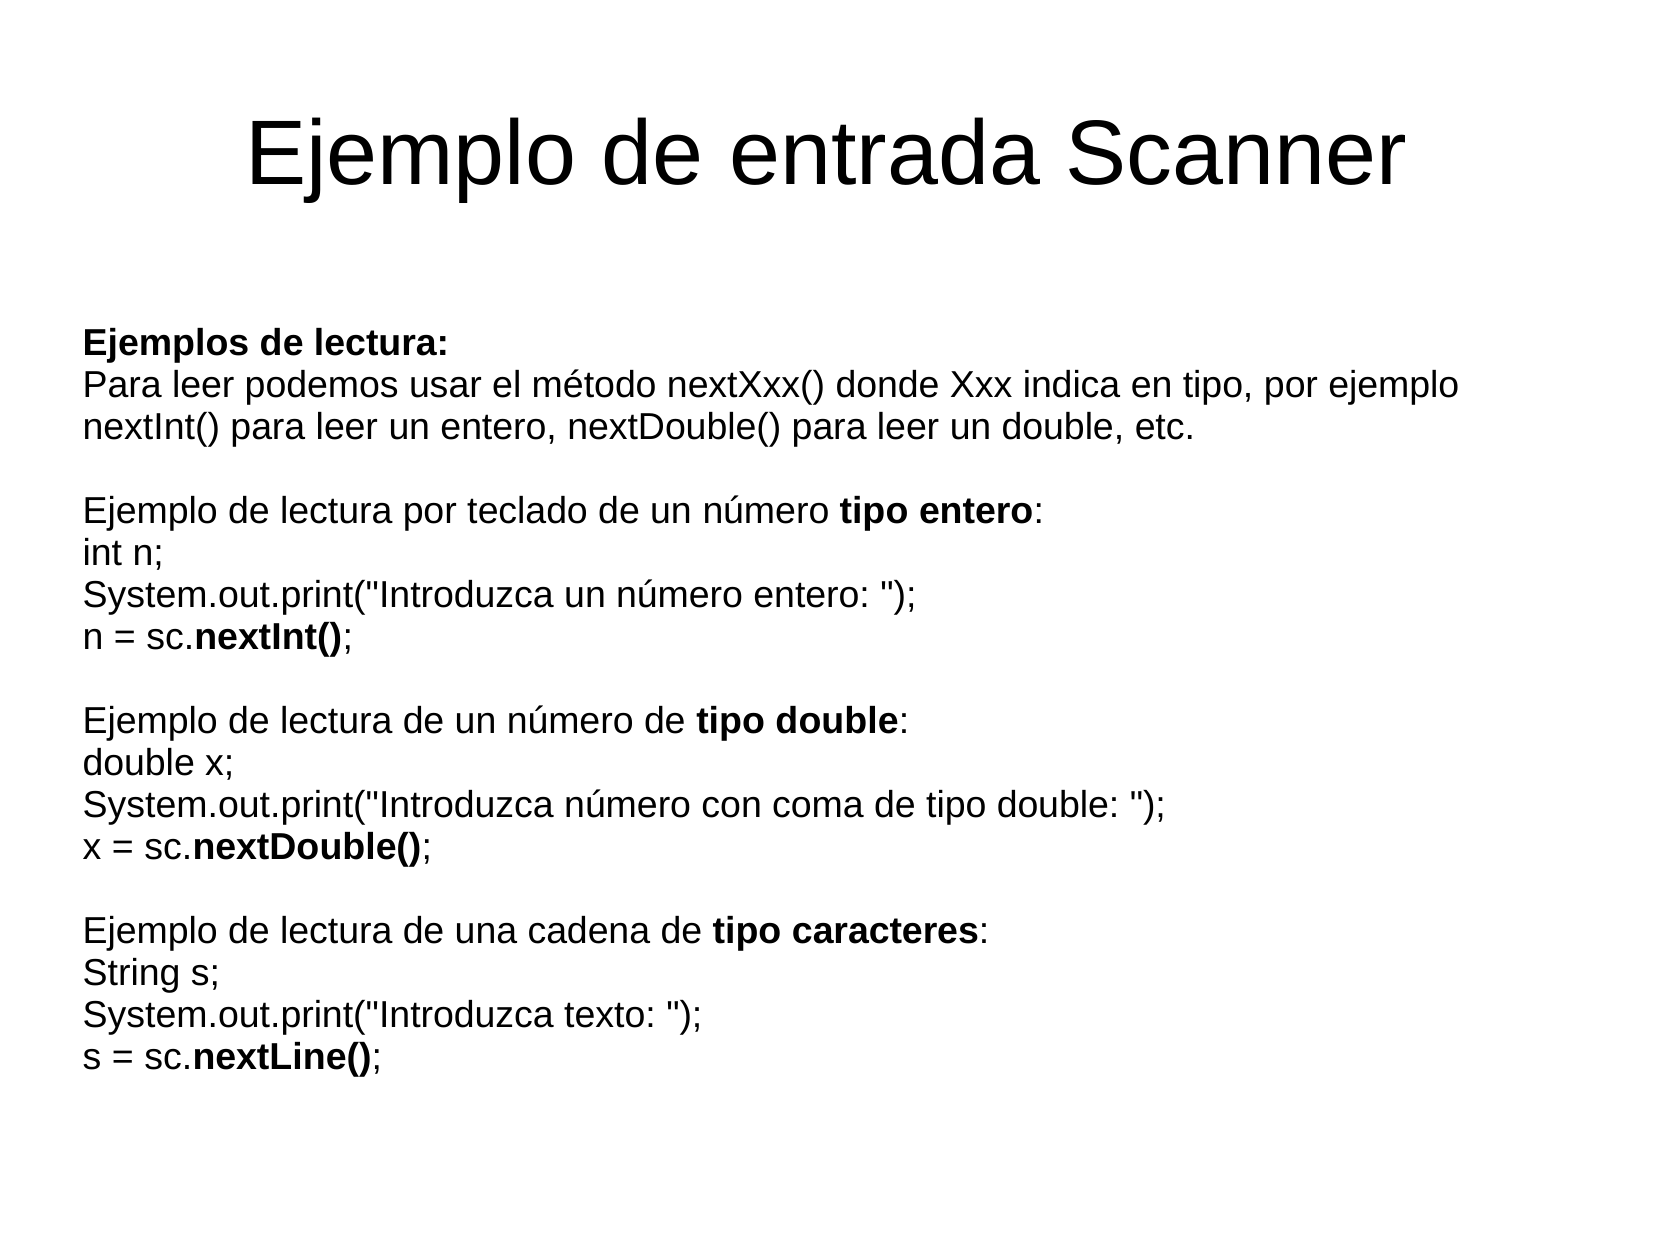

# Ejemplo de entrada Scanner
Ejemplos de lectura:
Para leer podemos usar el método nextXxx() donde Xxx indica en tipo, por ejemplo nextInt() para leer un entero, nextDouble() para leer un double, etc.
Ejemplo de lectura por teclado de un número tipo entero:
int n;
System.out.print("Introduzca un número entero: ");
n = sc.nextInt();
Ejemplo de lectura de un número de tipo double:
double x;
System.out.print("Introduzca número con coma de tipo double: ");
x = sc.nextDouble();
Ejemplo de lectura de una cadena de tipo caracteres:
String s;
System.out.print("Introduzca texto: ");
s = sc.nextLine();